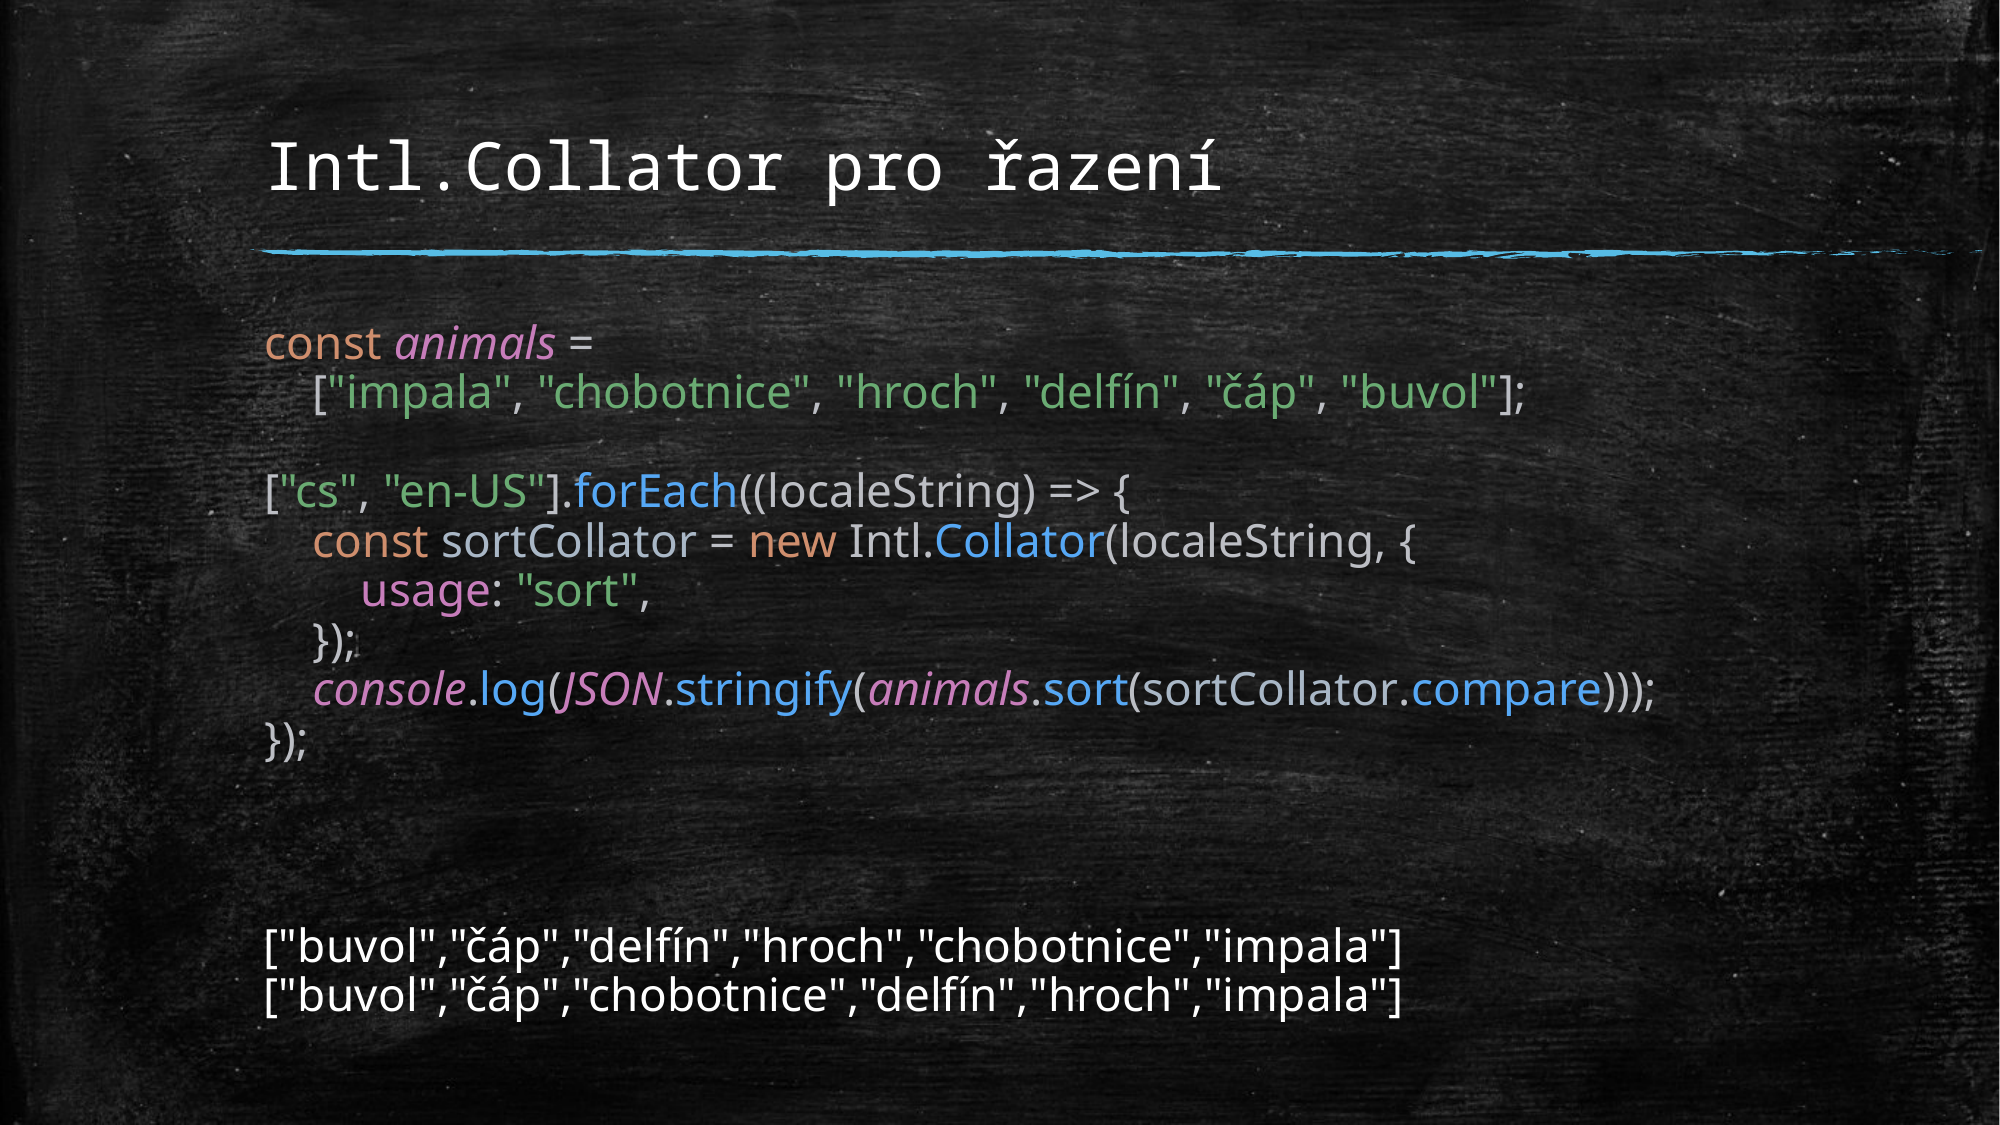

# Intl.Collator pro řazení
const animals =
 ["impala", "chobotnice", "hroch", "delfín", "čáp", "buvol"];
["cs", "en-US"].forEach((localeString) => {
 const sortCollator = new Intl.Collator(localeString, {
 usage: "sort",
 });
 console.log(JSON.stringify(animals.sort(sortCollator.compare)));
});
["buvol","čáp","delfín","hroch","chobotnice","impala"]
["buvol","čáp","chobotnice","delfín","hroch","impala"]